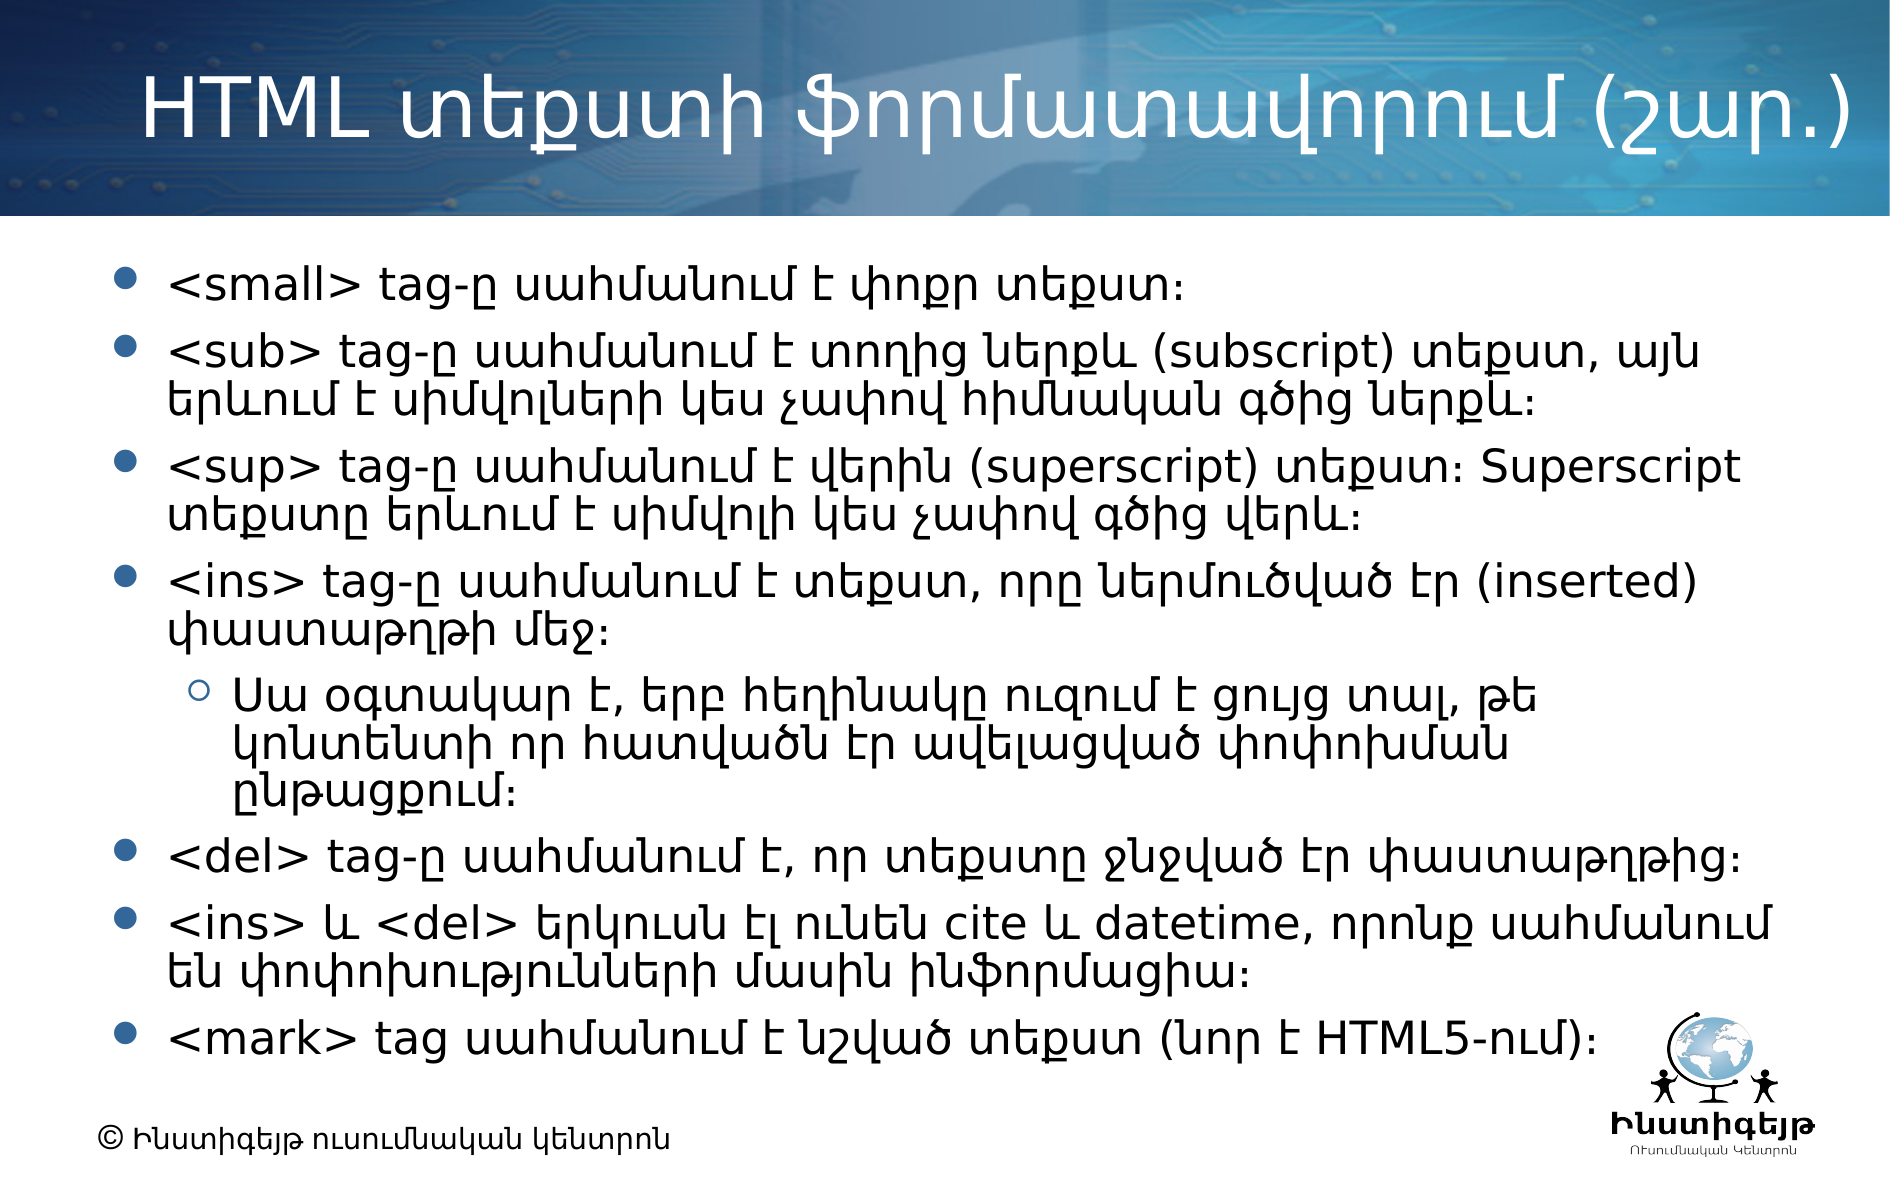

HTML տեքստի ֆորմատավորում (շար.)
# <small> tag-ը սահմանում է փոքր տեքստ։
<sub> tag-ը սահմանում է տողից ներքև (subscript) տեքստ, այն երևում է սիմվոլների կես չափով հիմնական գծից ներքև։
<sup> tag-ը սահմանում է վերին (superscript) տեքստ։ Superscript տեքստը երևում է սիմվոլի կես չափով գծից վերև։
<ins> tag-ը սահմանում է տեքստ, որը ներմուծված էր (inserted) փաստաթղթի մեջ։
Սա օգտակար է, երբ հեղինակը ուզում է ցույց տալ, թե կոնտենտի որ հատվածն էր ավելացված փոփոխման ընթացքում։
<del> tag-ը սահմանում է, որ տեքստը ջնջված էր փաստաթղթից։
<ins> և <del> երկուսն էլ ունեն cite և datetime, որոնք սահմանում են փոփոխությունների մասին ինֆորմացիա։
<mark> tag սահմանում է նշված տեքստ (նոր է HTML5-ում)։